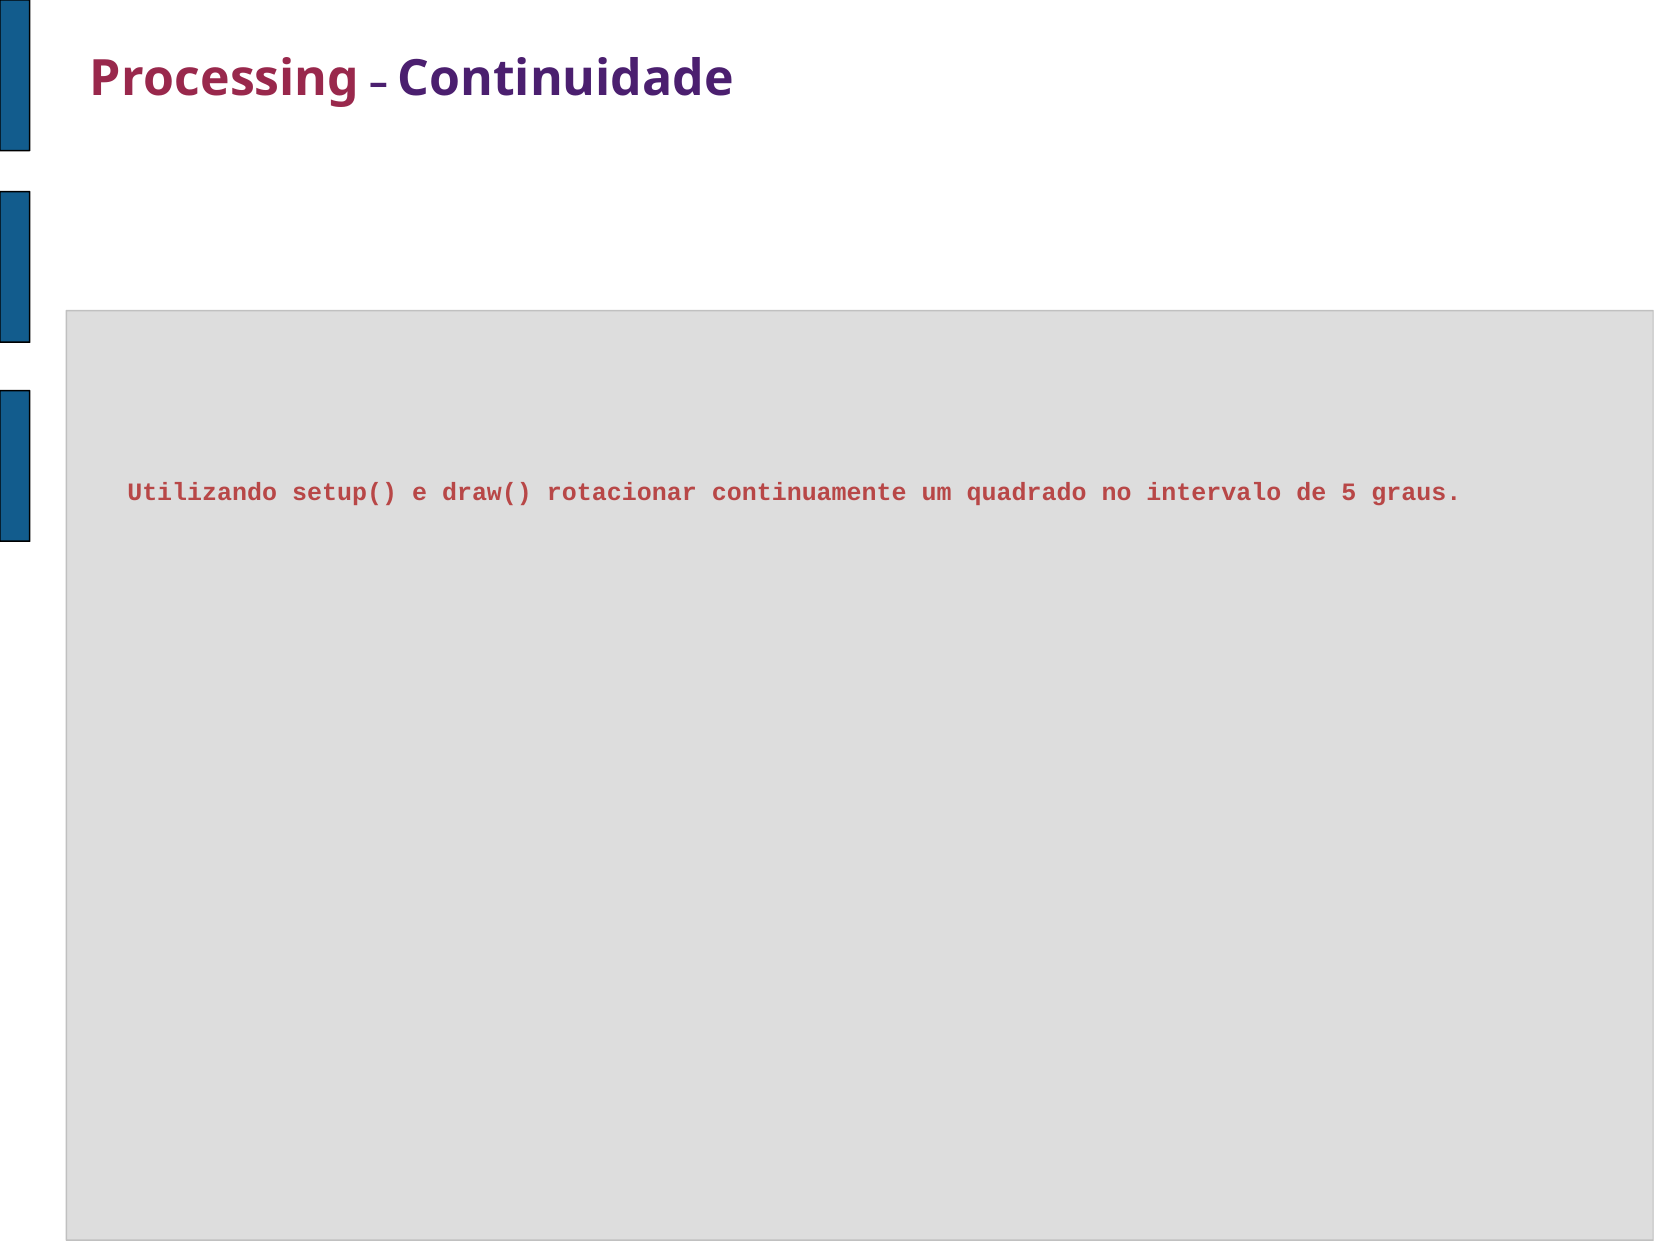

Processing – Continuidade
Utilizando setup() e draw() rotacionar continuamente um quadrado no intervalo de 5 graus.